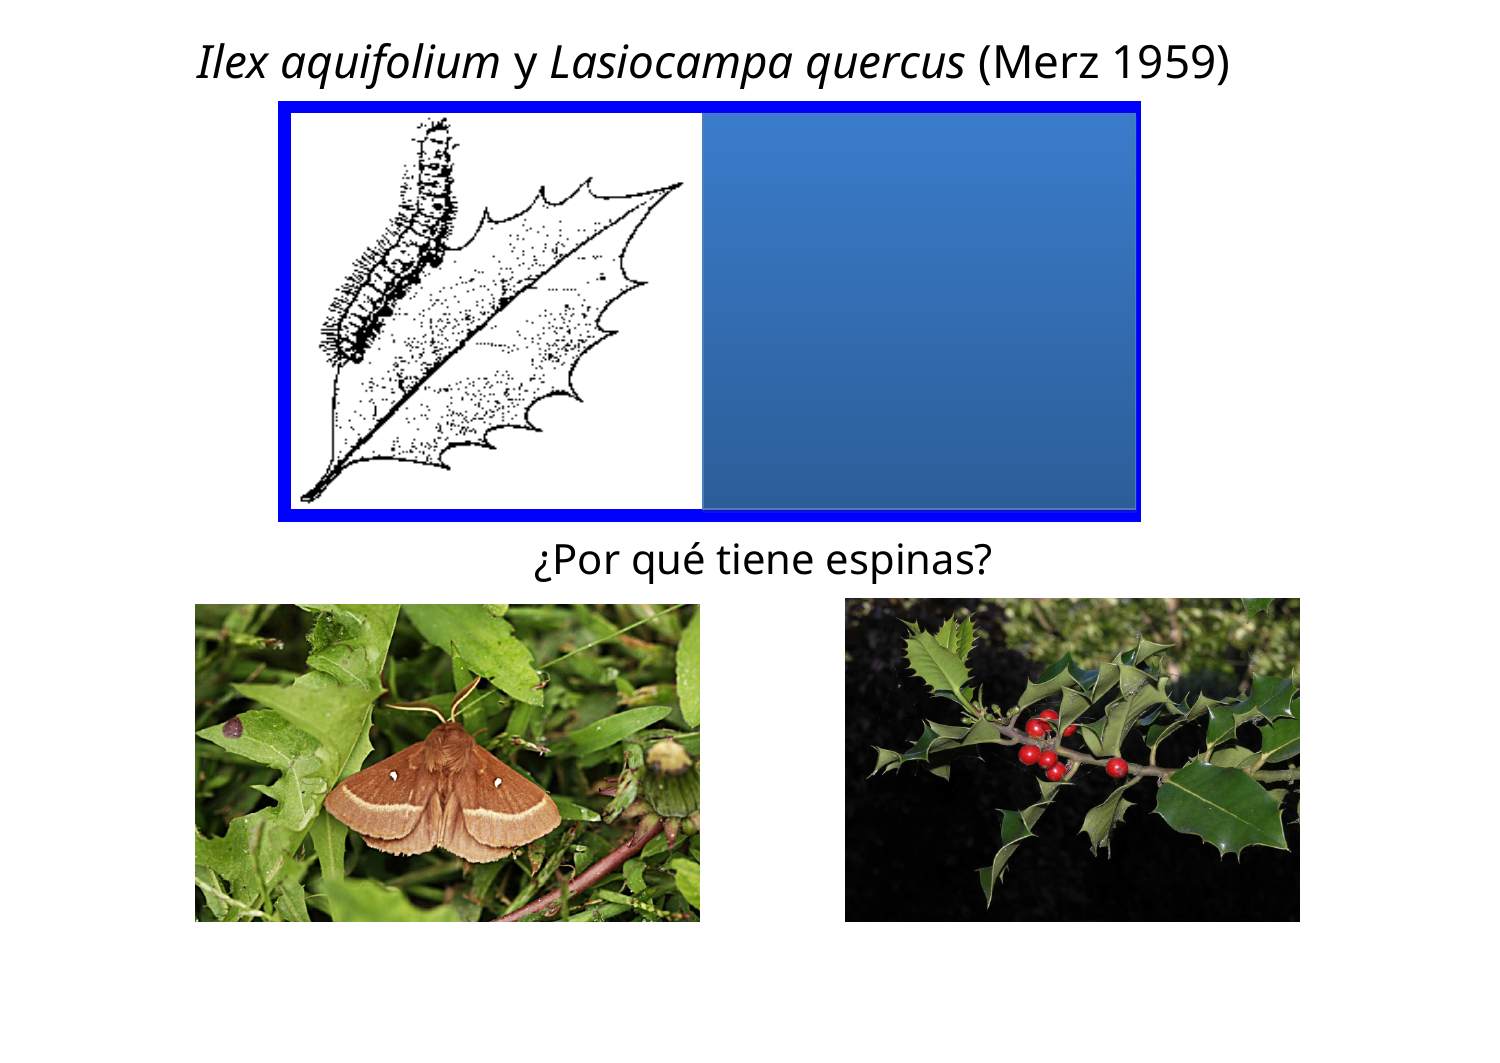

Ilex aquifolium y Lasiocampa quercus (Merz 1959)
¿Por qué tiene espinas?